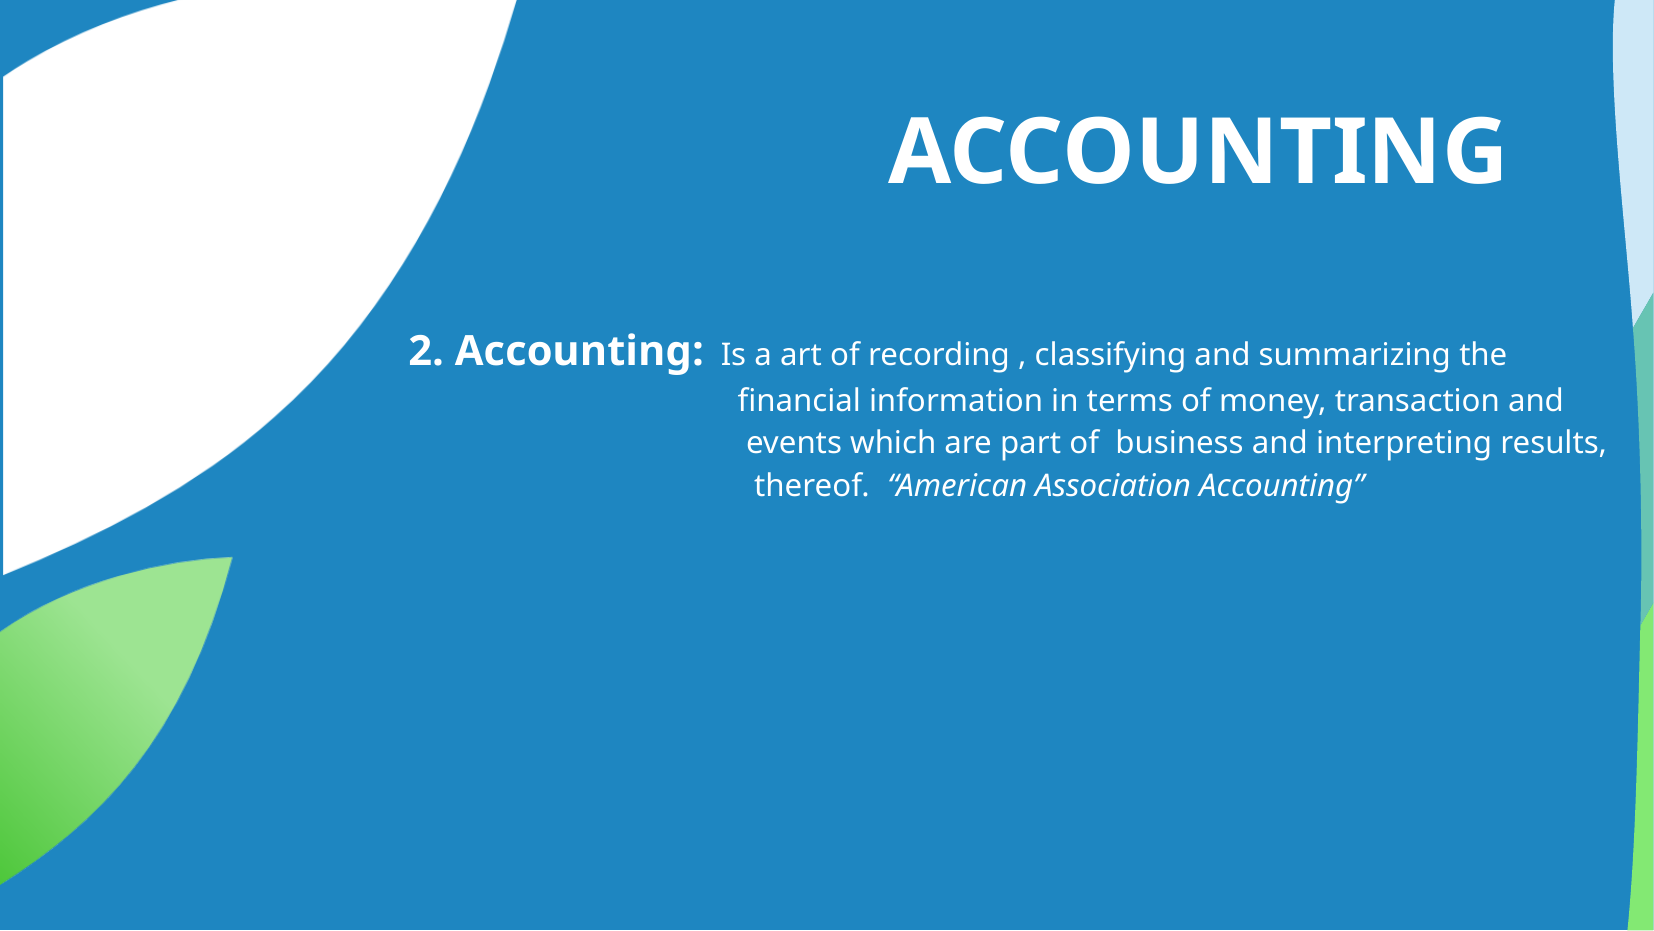

# ACCOUNTING
2. Accounting: Is a art of recording , classifying and summarizing the financial information in terms of money, transaction and events which are part of business and interpreting results, thereof. “American Association Accounting”